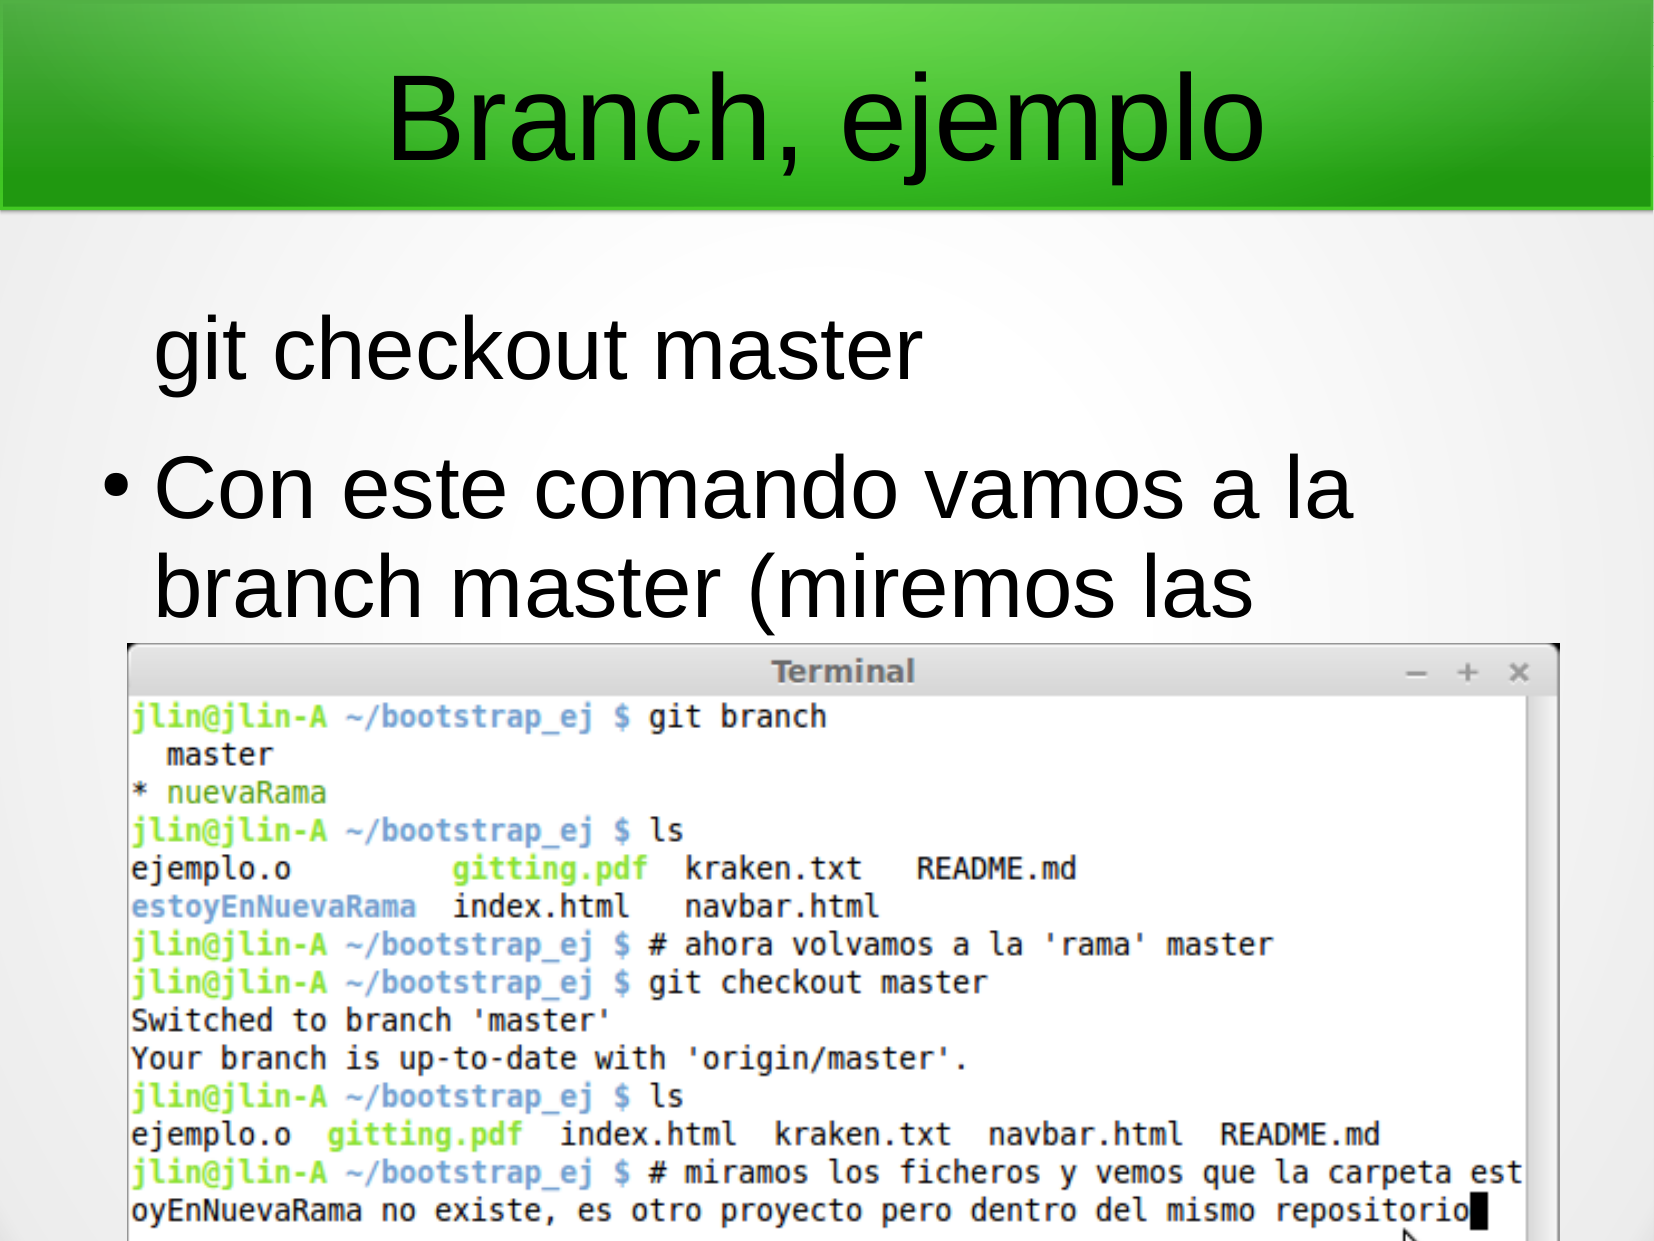

# Branch, ejemplo
git checkout master
Con este comando vamos a la branch master (miremos las diferencias)